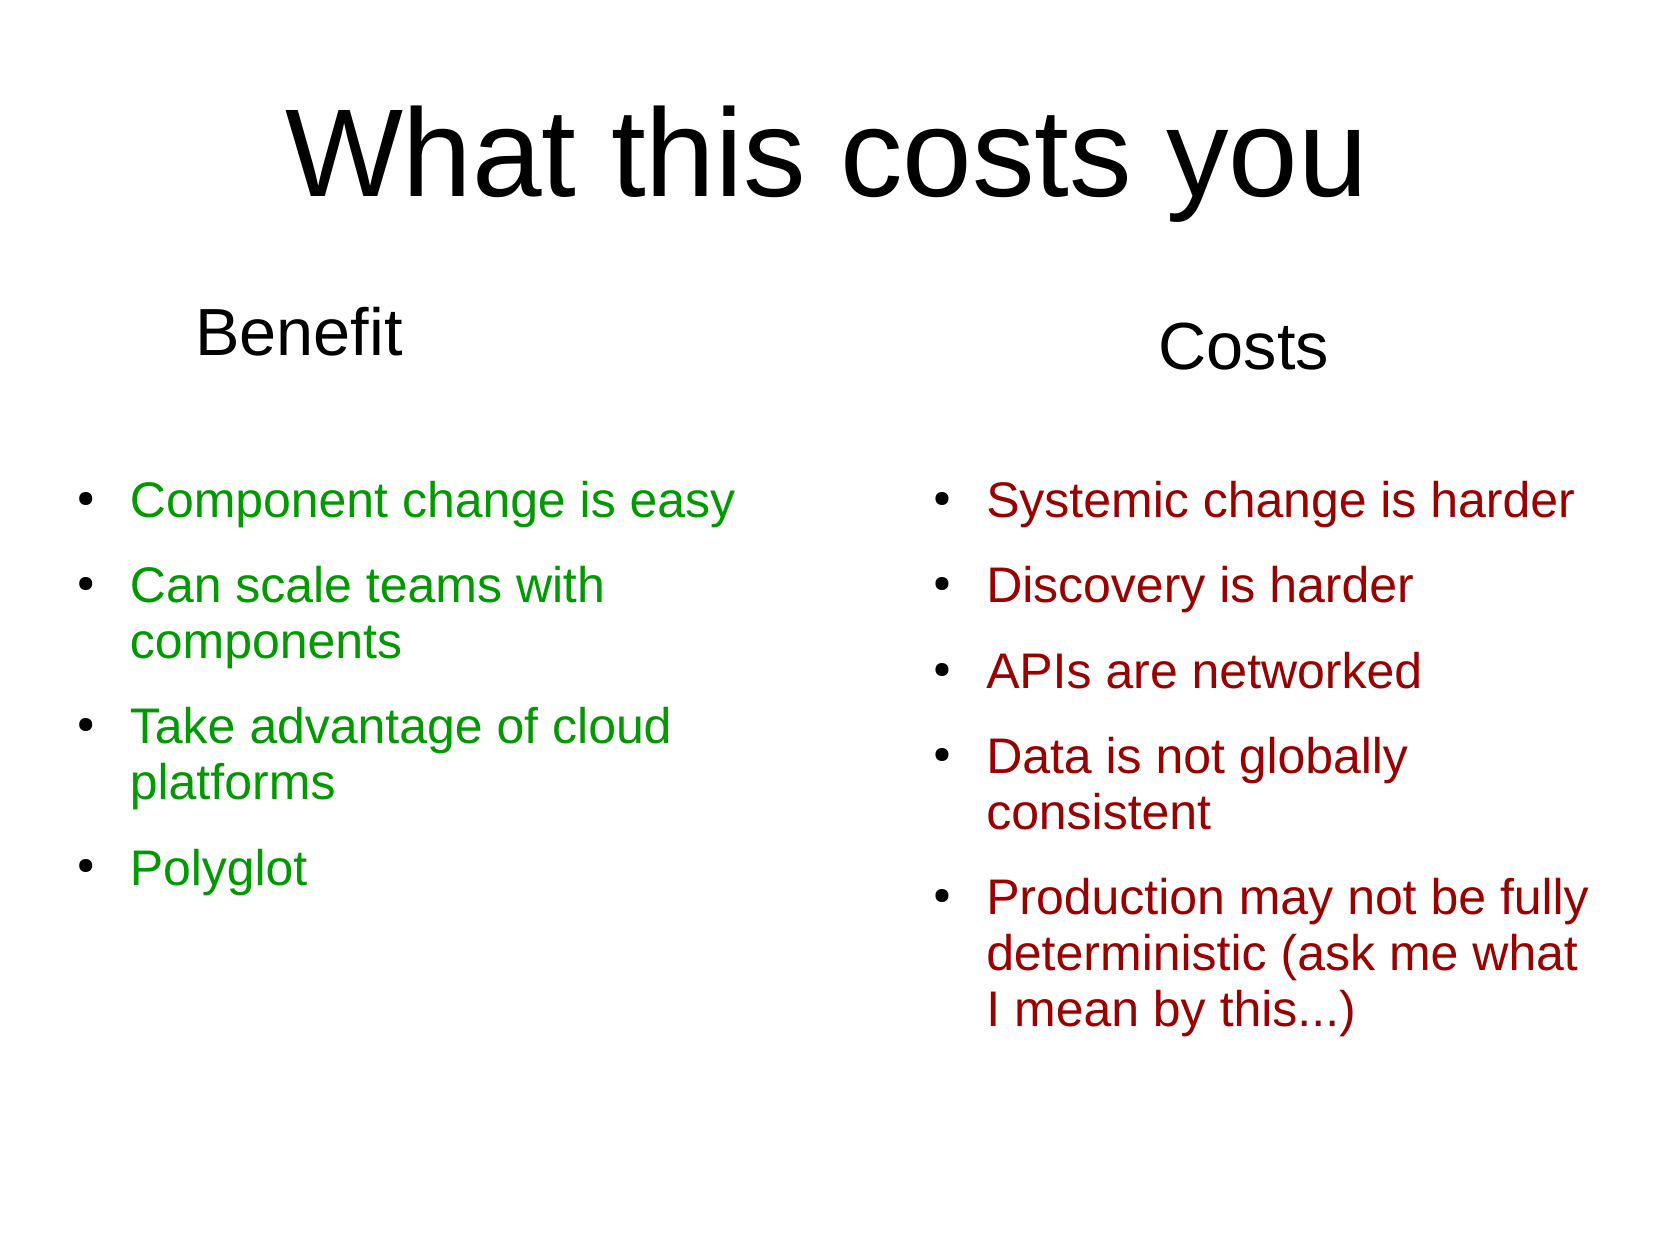

What this costs you
Benefit
Costs
# Component change is easy
Can scale teams with components
Take advantage of cloud platforms
Polyglot
Systemic change is harder
Discovery is harder
APIs are networked
Data is not globally consistent
Production may not be fully deterministic (ask me what I mean by this...)